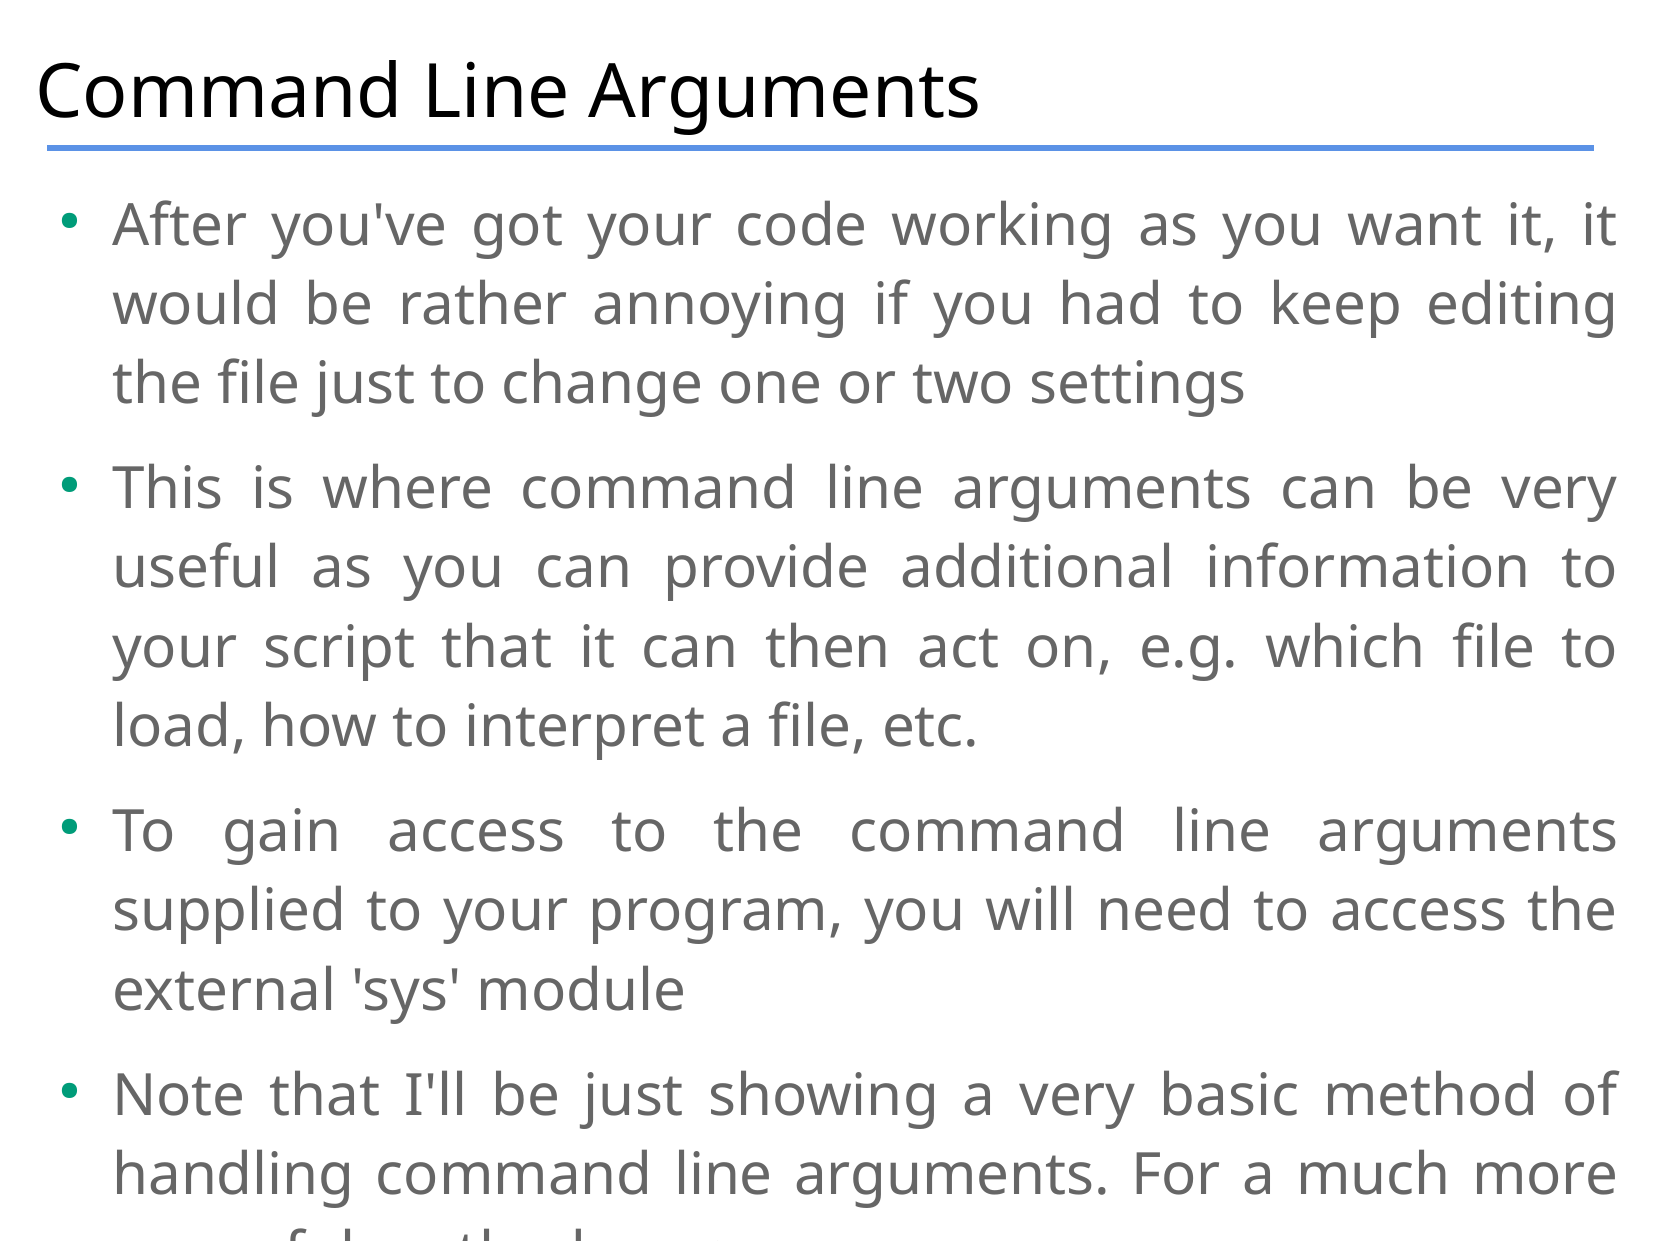

Command Line Arguments
# After you've got your code working as you want it, it would be rather annoying if you had to keep editing the file just to change one or two settings
This is where command line arguments can be very useful as you can provide additional information to your script that it can then act on, e.g. which file to load, how to interpret a file, etc.
To gain access to the command line arguments supplied to your program, you will need to access the external 'sys' module
Note that I'll be just showing a very basic method of handling command line arguments. For a much more powerful method, see:
https://docs.python.org/2.7/library/argparse.html